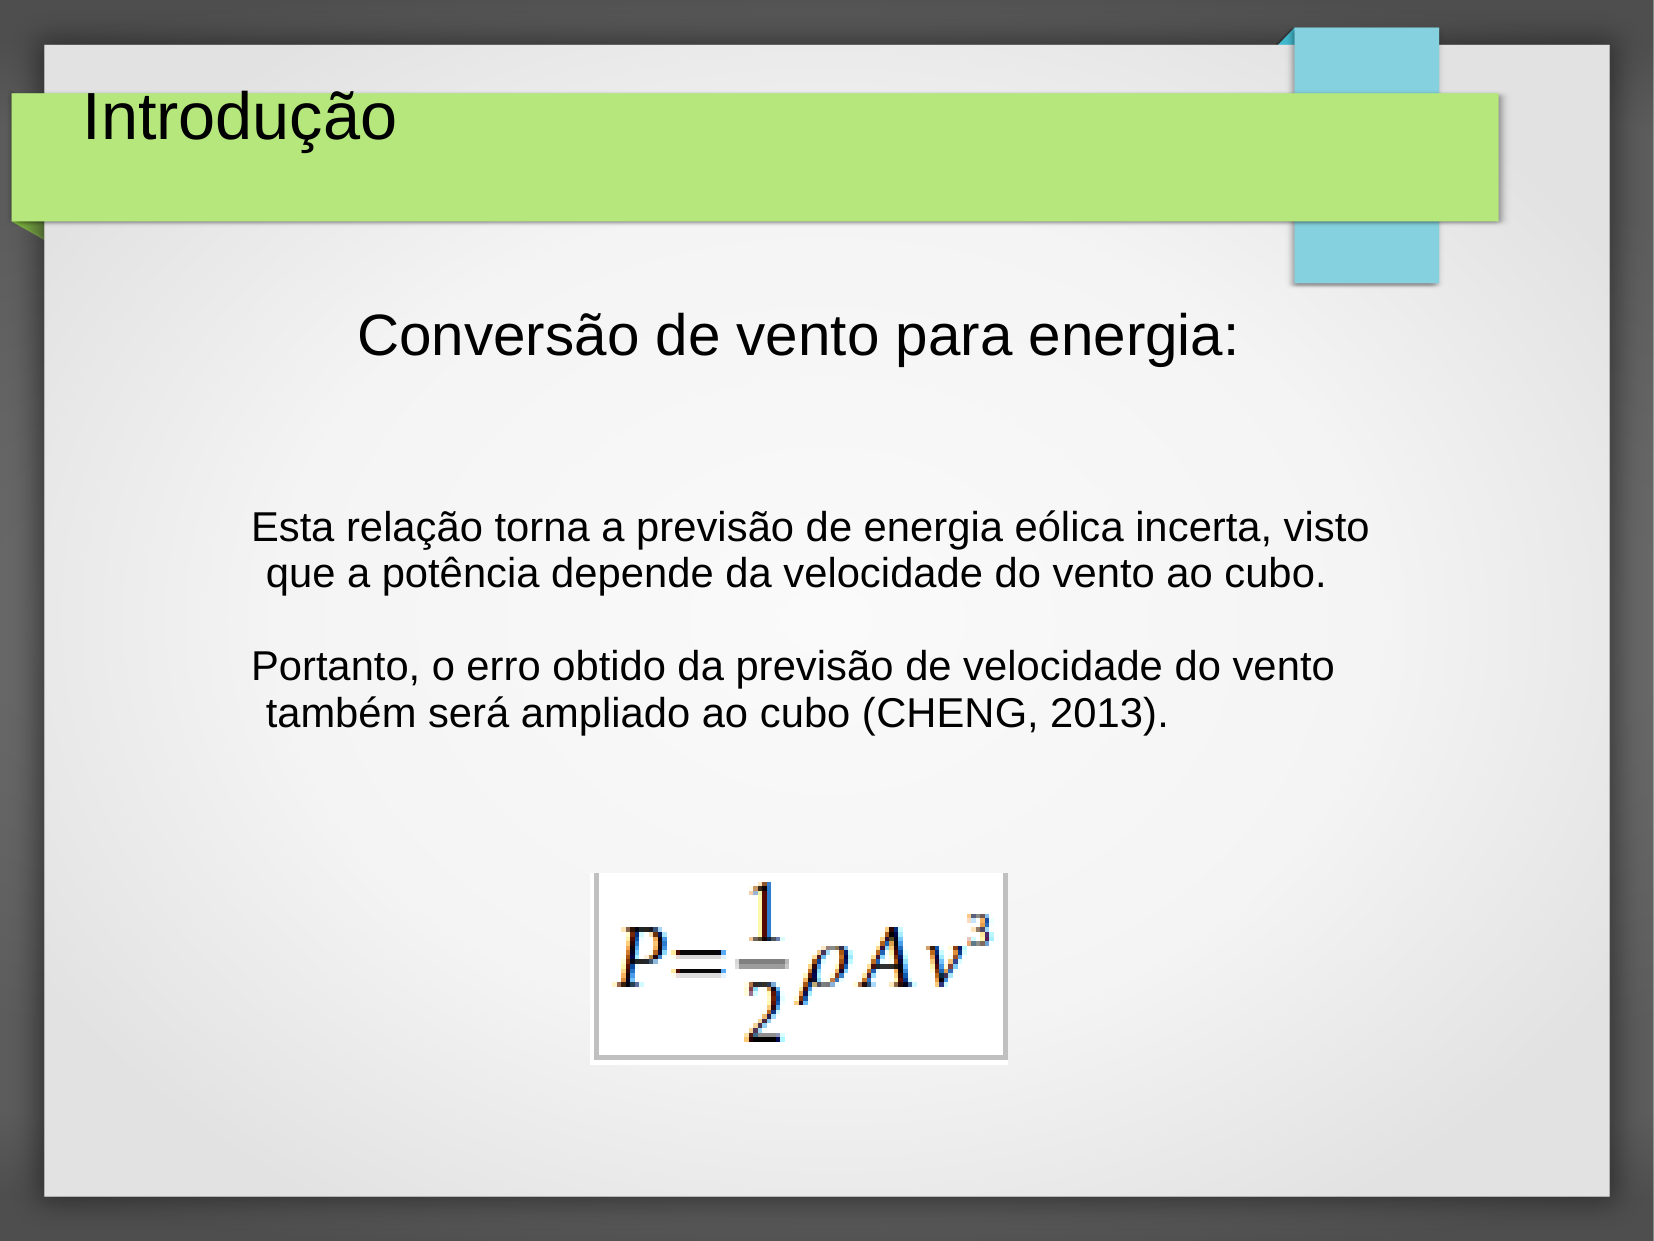

# Introdução
Conversão de vento para energia:
Esta relação torna a previsão de energia eólica incerta, visto que a potência depende da velocidade do vento ao cubo.
Portanto, o erro obtido da previsão de velocidade do vento também será ampliado ao cubo (CHENG, 2013).